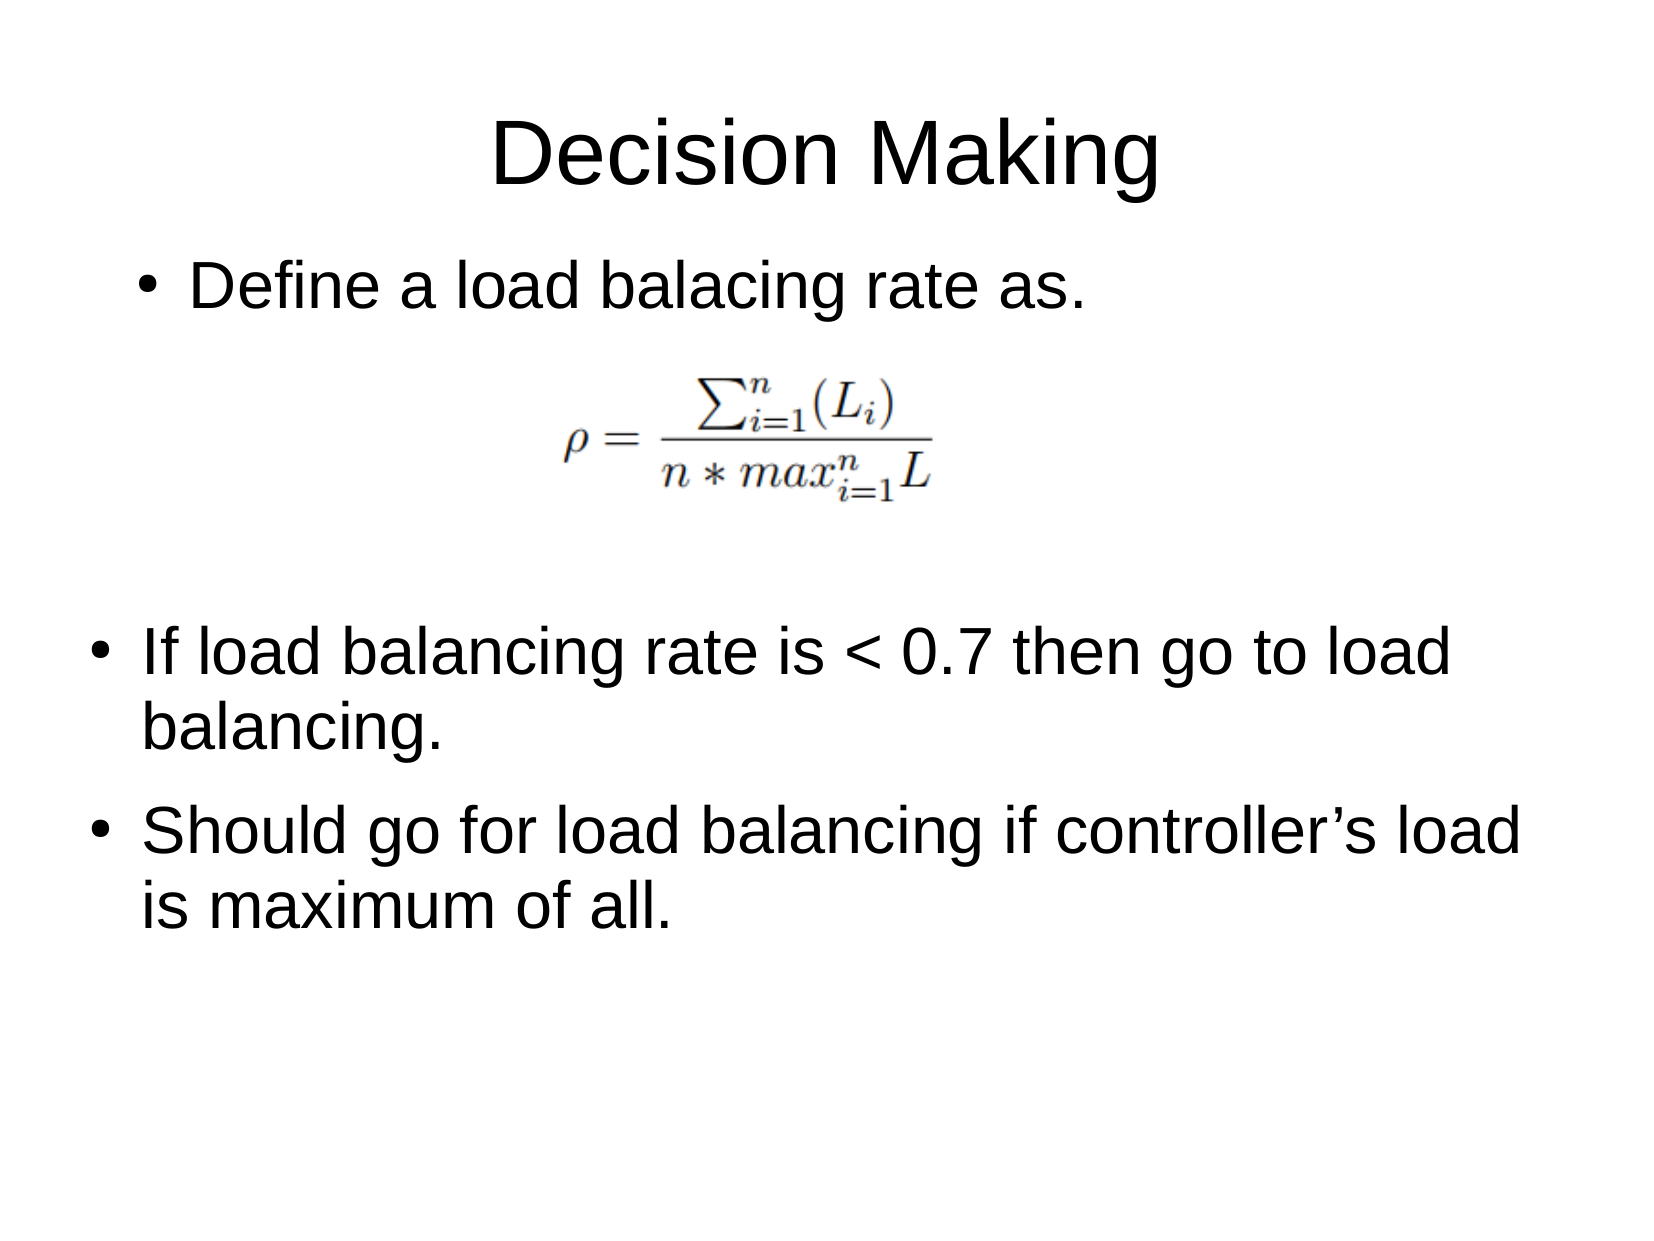

# Decision Making
Define a load balacing rate as.
If load balancing rate is < 0.7 then go to load balancing.
Should go for load balancing if controller’s load is maximum of all.